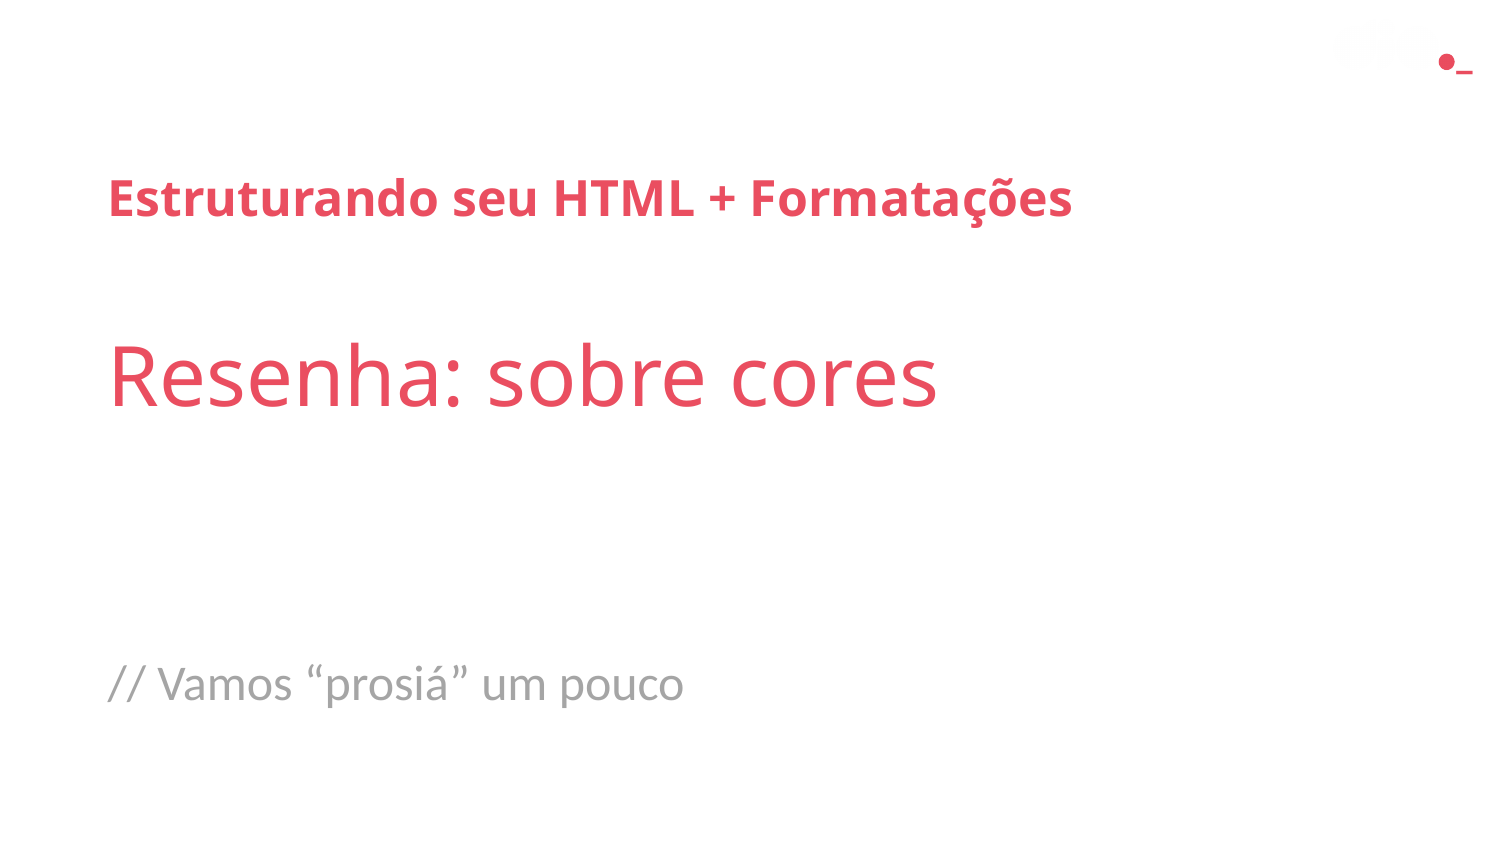

Estruturando seu HTML + Formatações
Resenha: sobre cores
// Vamos “prosiá” um pouco